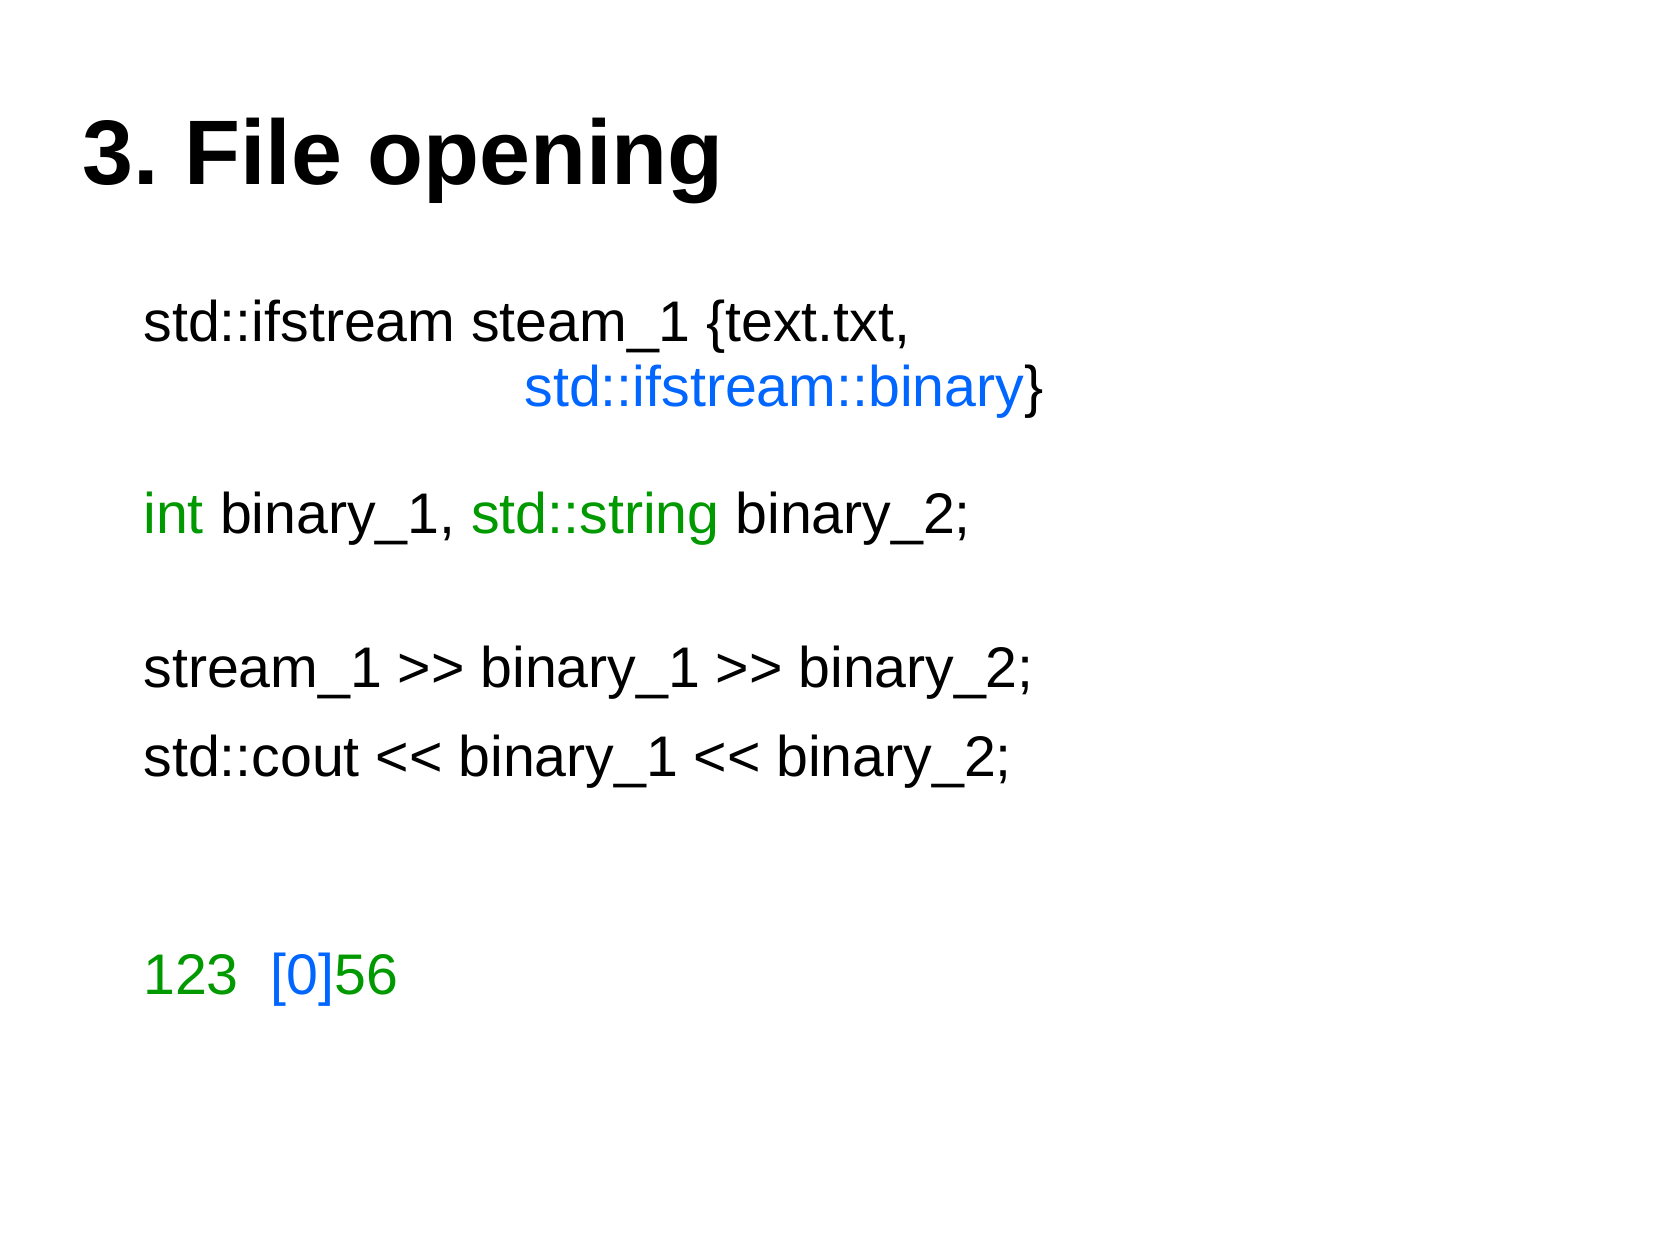

# 3. File opening
std::ifstream steam_1 {text.txt, 															std::ifstream::binary}
int binary_1, std::string binary_2;
stream_1 >> binary_1 >> binary_2;
std::cout << binary_1 << binary_2;
123 [0]56